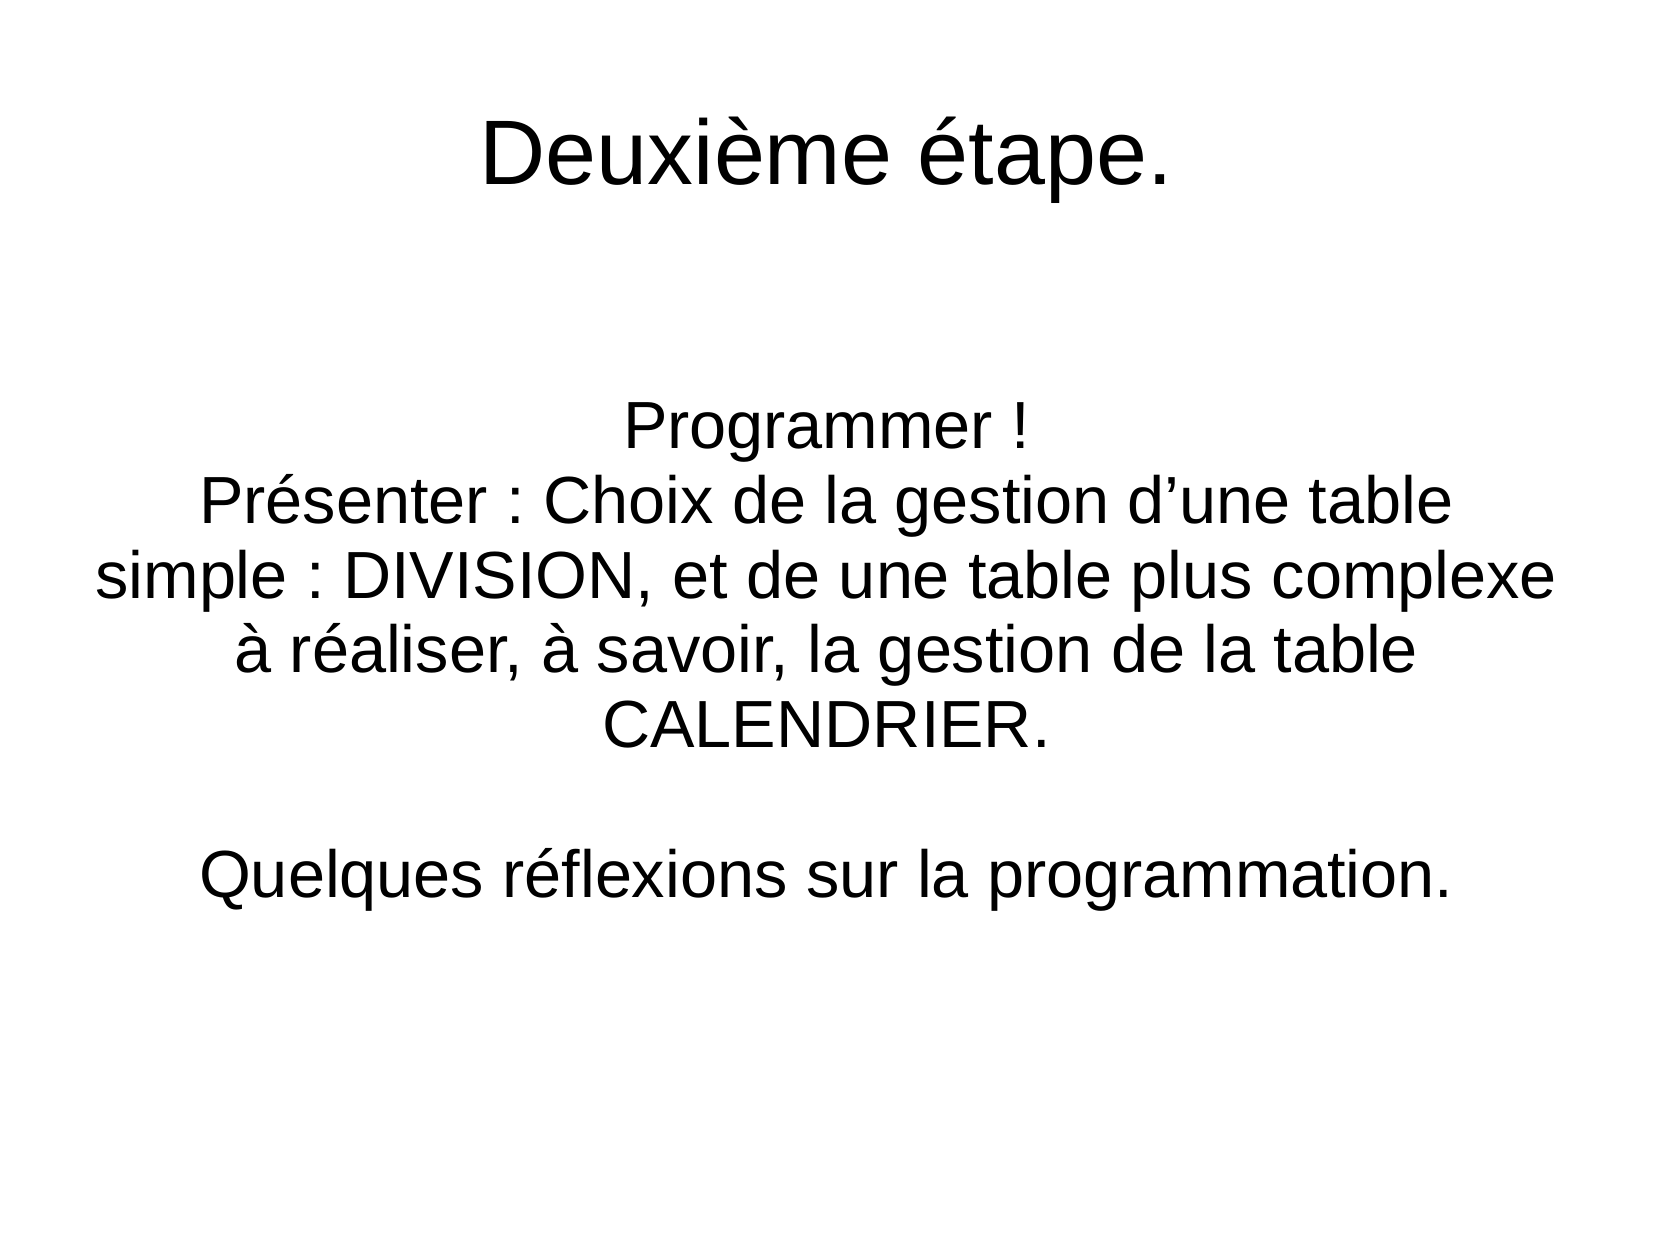

# Deuxième étape.
Programmer !
Présenter : Choix de la gestion d’une table simple : DIVISION, et de une table plus complexe à réaliser, à savoir, la gestion de la table CALENDRIER.
Quelques réflexions sur la programmation.